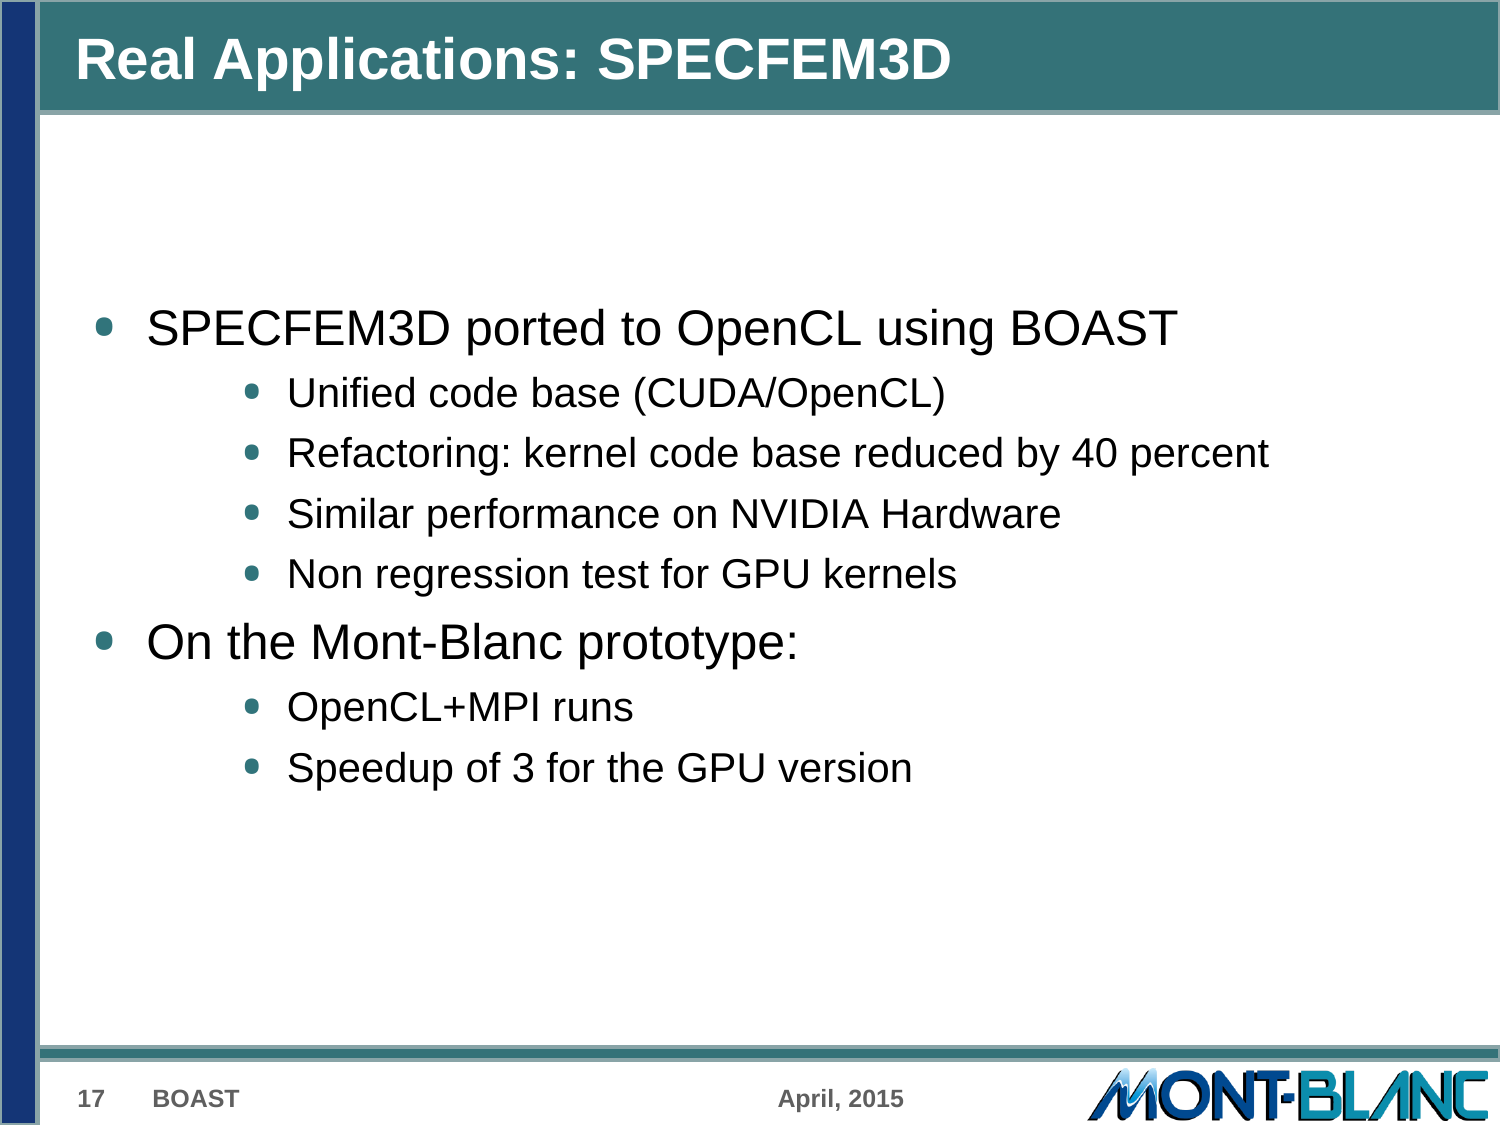

# Real Applications: SPECFEM3D
SPECFEM3D ported to OpenCL using BOAST
Unified code base (CUDA/OpenCL)
Refactoring: kernel code base reduced by 40 percent
Similar performance on NVIDIA Hardware
Non regression test for GPU kernels
On the Mont-Blanc prototype:
OpenCL+MPI runs
Speedup of 3 for the GPU version
17
BOAST
April, 2015